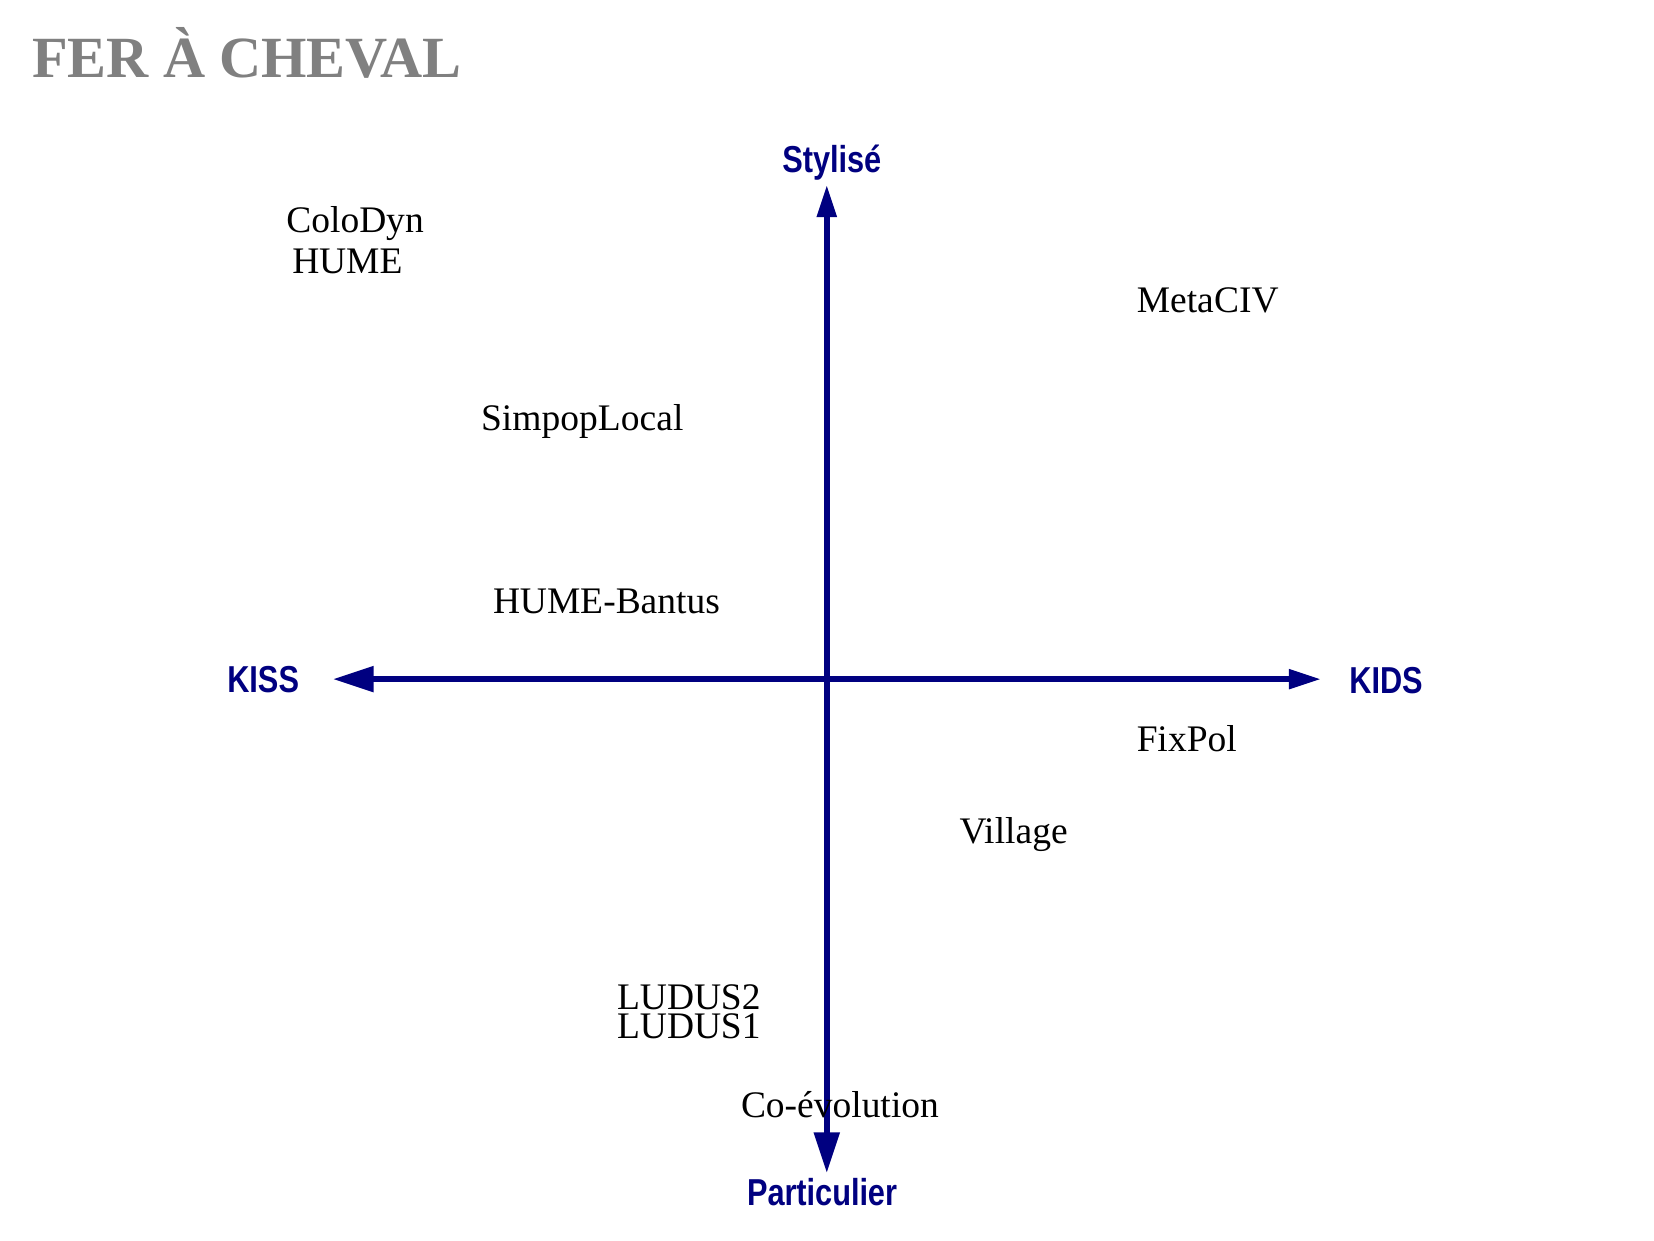

FER À CHEVAL
Stylisé
ColoDyn
HUME
MetaCIV
SimpopLocal
HUME-Bantus
KISS
KIDS
FixPol
Village
LUDUS2
LUDUS1
Co-évolution
Particulier